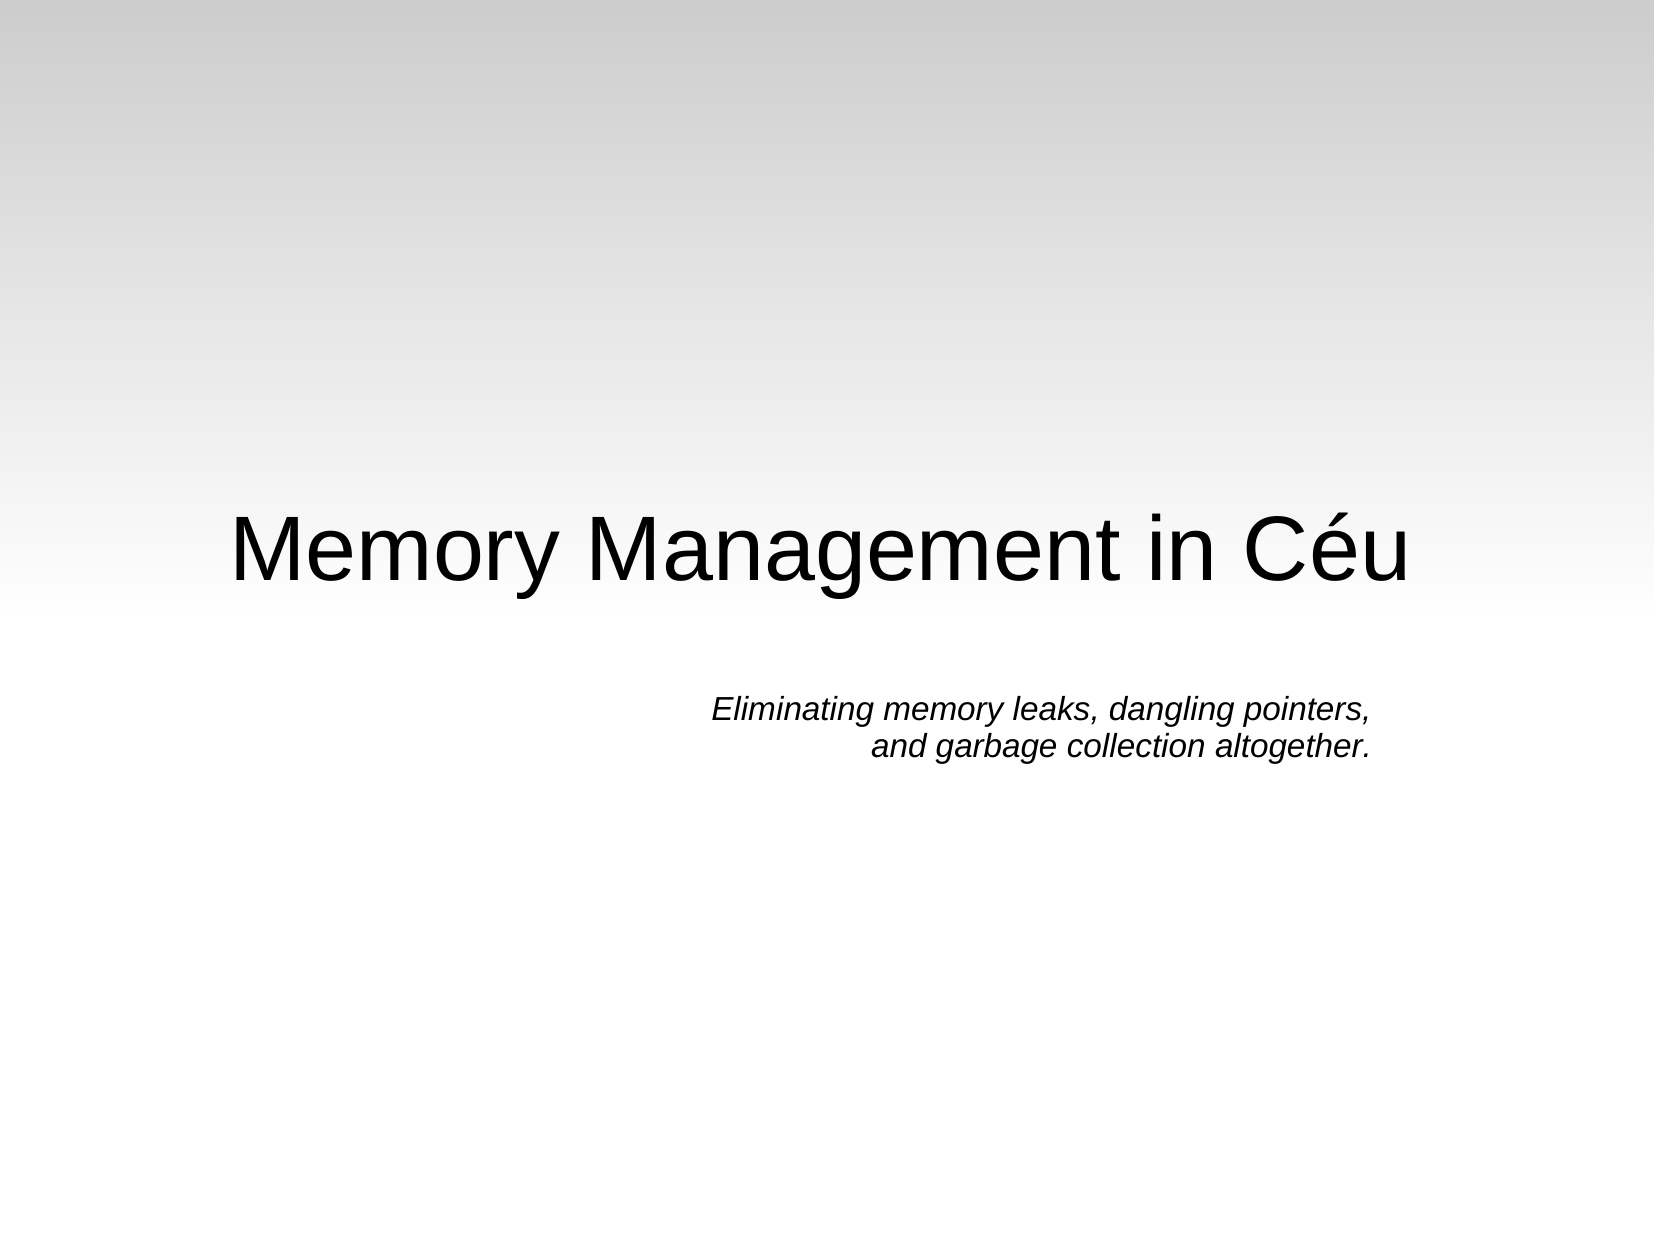

# Memory Management in Céu
Eliminating memory leaks, dangling pointers, and garbage collection altogether.